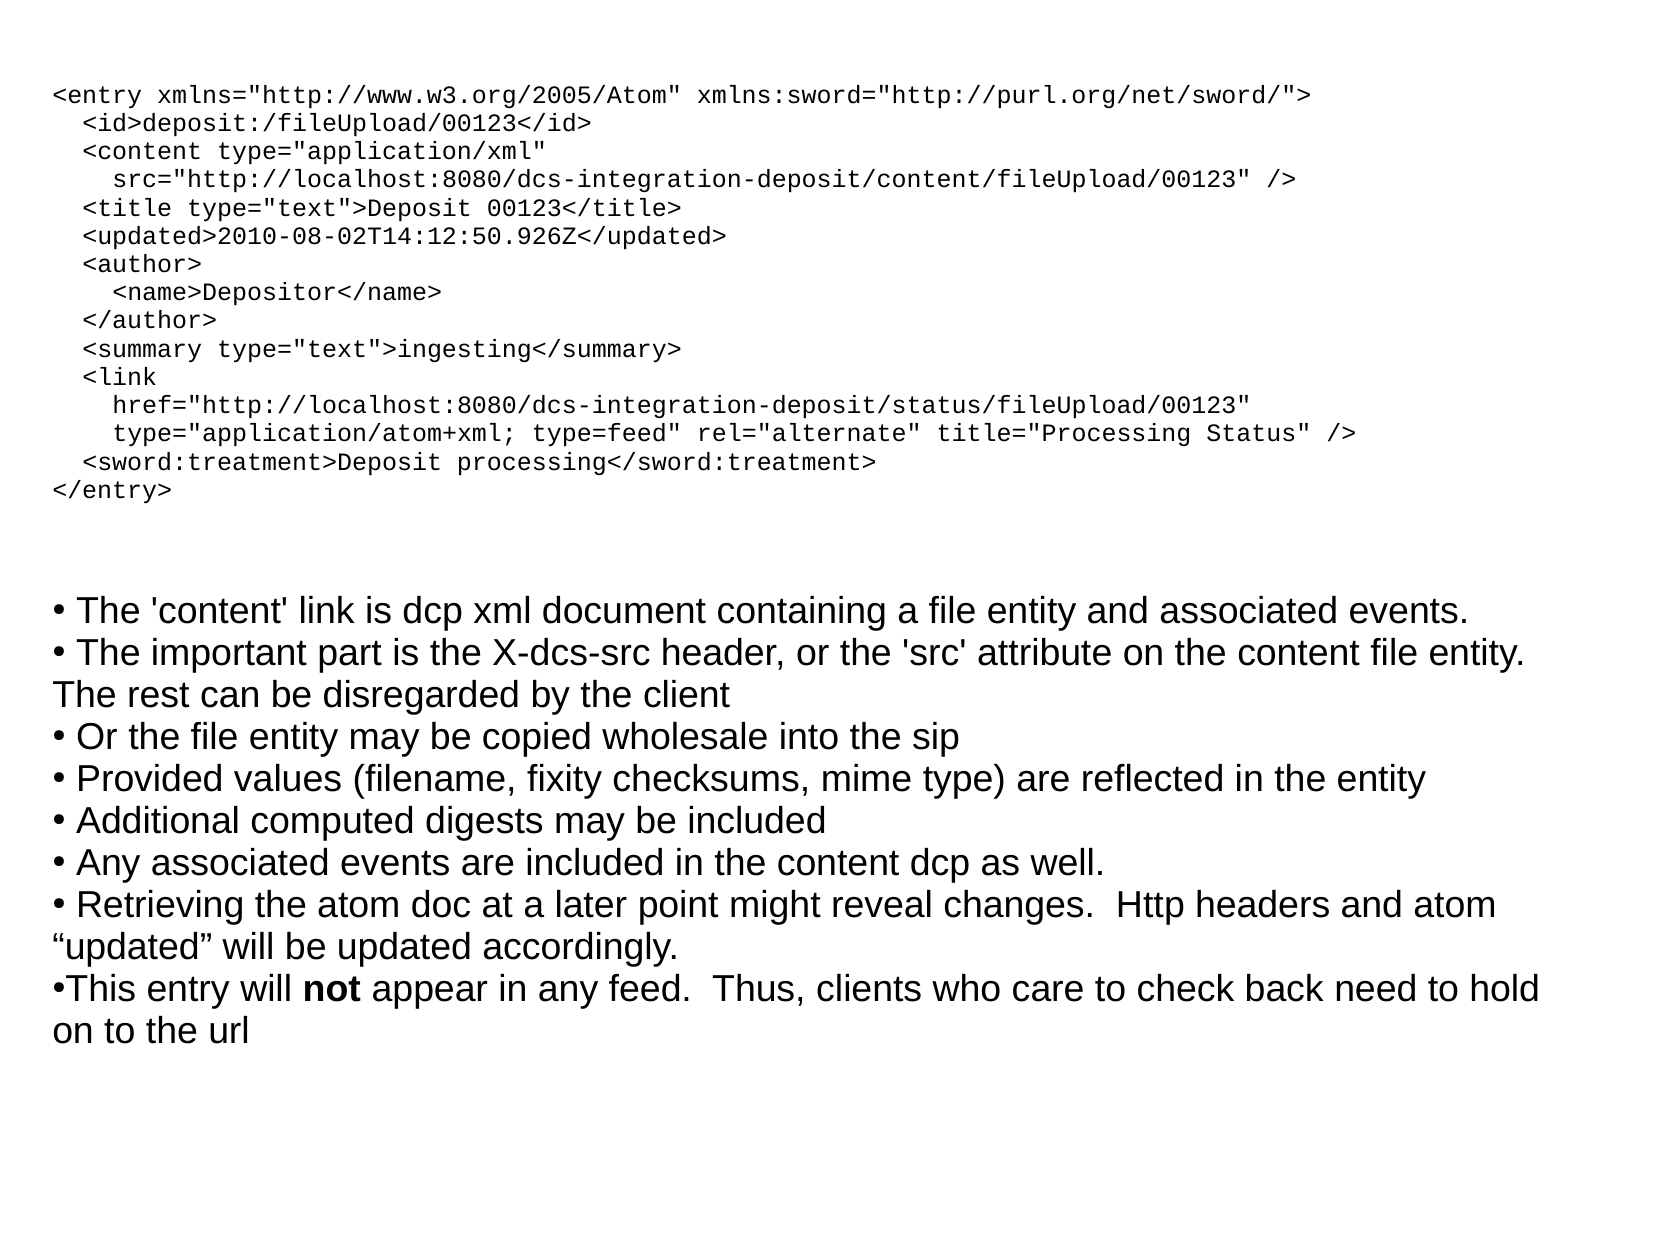

<entry xmlns="http://www.w3.org/2005/Atom" xmlns:sword="http://purl.org/net/sword/">
 <id>deposit:/fileUpload/00123</id>
 <content type="application/xml"
 src="http://localhost:8080/dcs-integration-deposit/content/fileUpload/00123" />
 <title type="text">Deposit 00123</title>
 <updated>2010-08-02T14:12:50.926Z</updated>
 <author>
 <name>Depositor</name>
 </author>
 <summary type="text">ingesting</summary>
 <link
 href="http://localhost:8080/dcs-integration-deposit/status/fileUpload/00123"
 type="application/atom+xml; type=feed" rel="alternate" title="Processing Status" />
 <sword:treatment>Deposit processing</sword:treatment>
</entry>
 The 'content' link is dcp xml document containing a file entity and associated events.
 The important part is the X-dcs-src header, or the 'src' attribute on the content file entity. The rest can be disregarded by the client
 Or the file entity may be copied wholesale into the sip
 Provided values (filename, fixity checksums, mime type) are reflected in the entity
 Additional computed digests may be included
 Any associated events are included in the content dcp as well.
 Retrieving the atom doc at a later point might reveal changes. Http headers and atom “updated” will be updated accordingly.
This entry will not appear in any feed. Thus, clients who care to check back need to hold on to the url